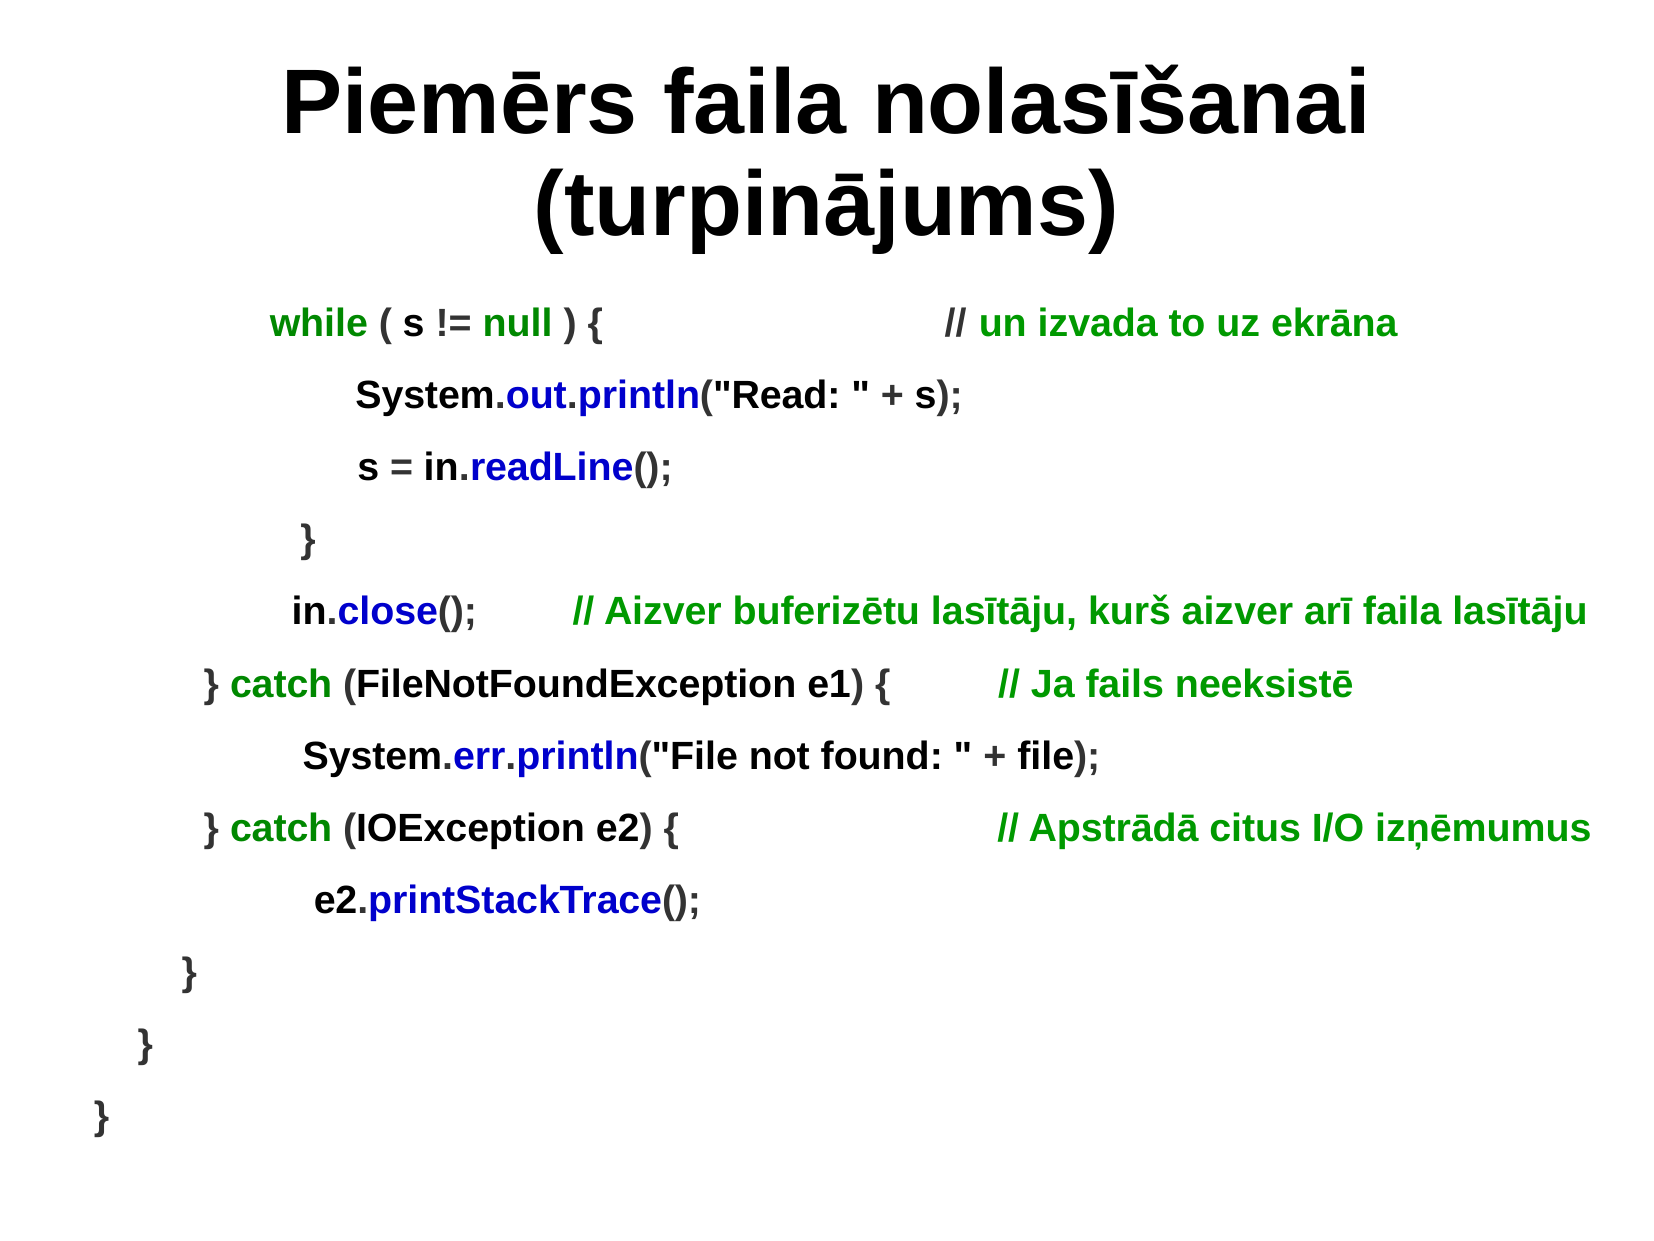

# Piemērs faila nolasīšanai (turpinājums)
 while ( s != null ) {					 // un izvada to uz ekrāna
 										 System.out.println("Read: " + s);
 										 s = in.readLine();
 			}
 in.close();			 // Aizver buferizētu lasītāju, kurš aizver arī faila lasītāju
 } catch (FileNotFoundException e1) {	 // Ja fails neeksistē
 System.err.println("File not found: " + file);
 } catch (IOException e2) {		 			// Apstrādā citus I/O izņēmumus
 e2.printStackTrace();
 }
 }
 }